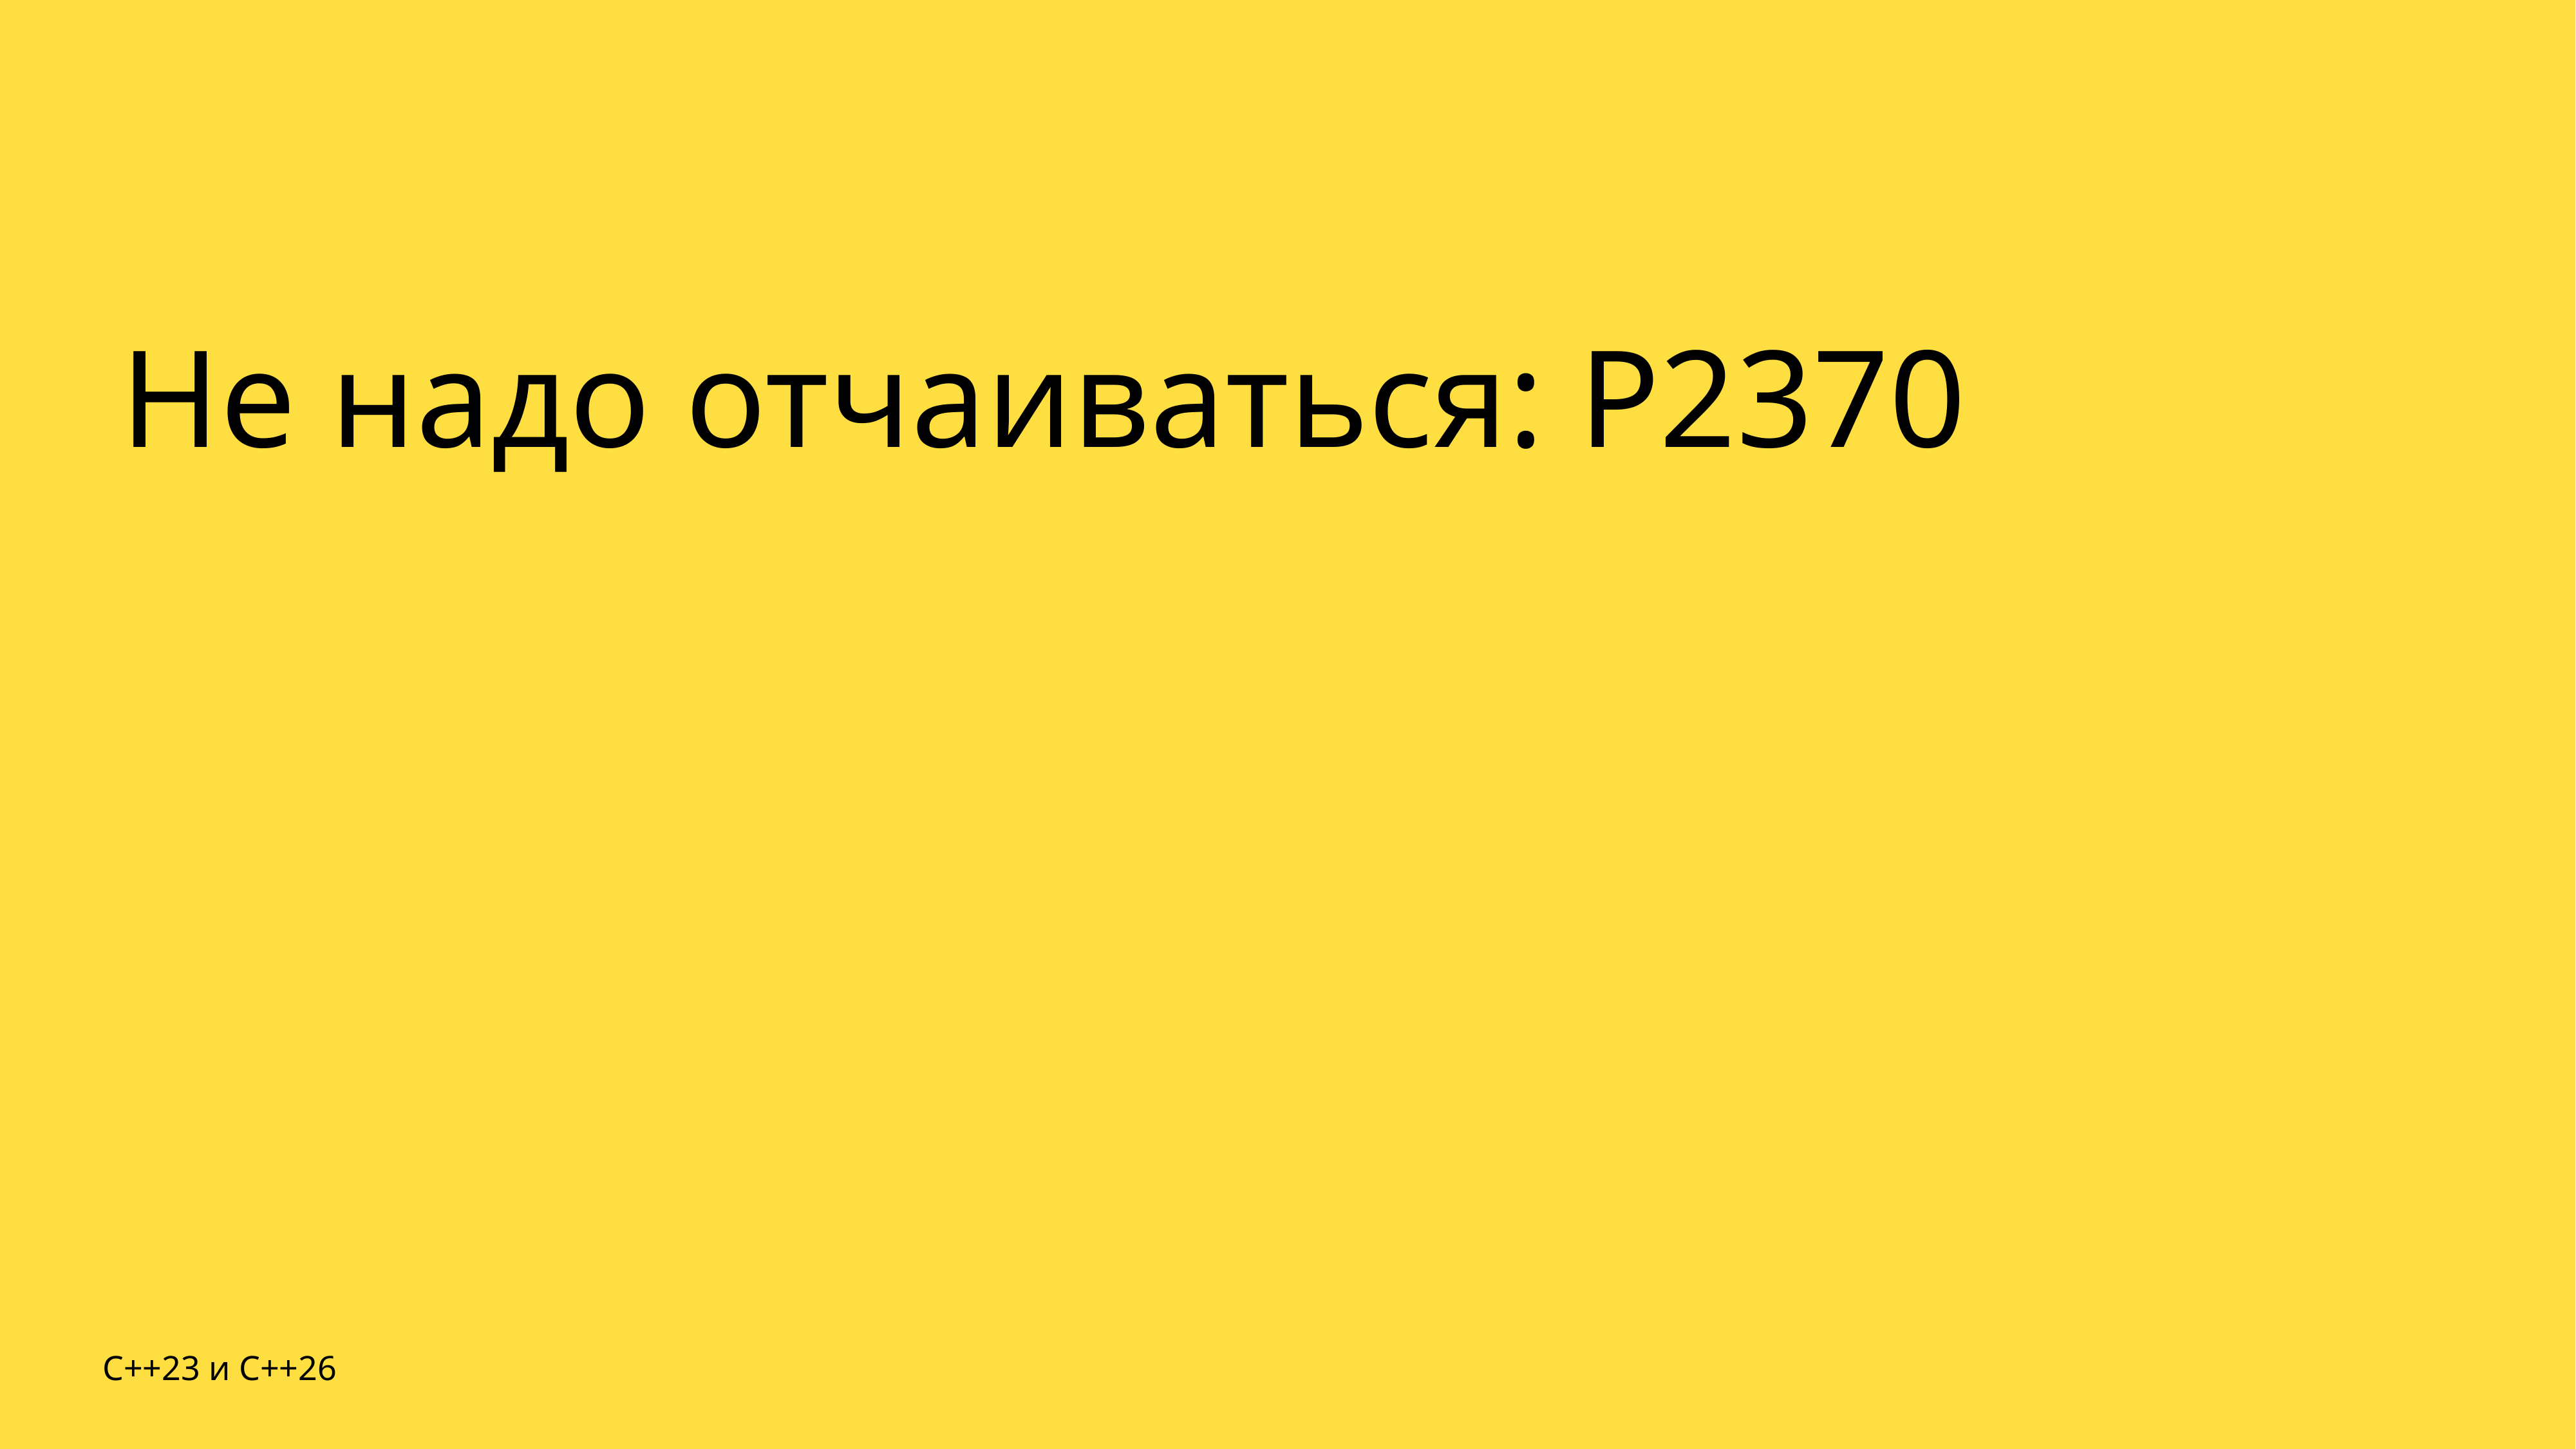

# Не надо отчаиваться: P2370
C++23 и C++26